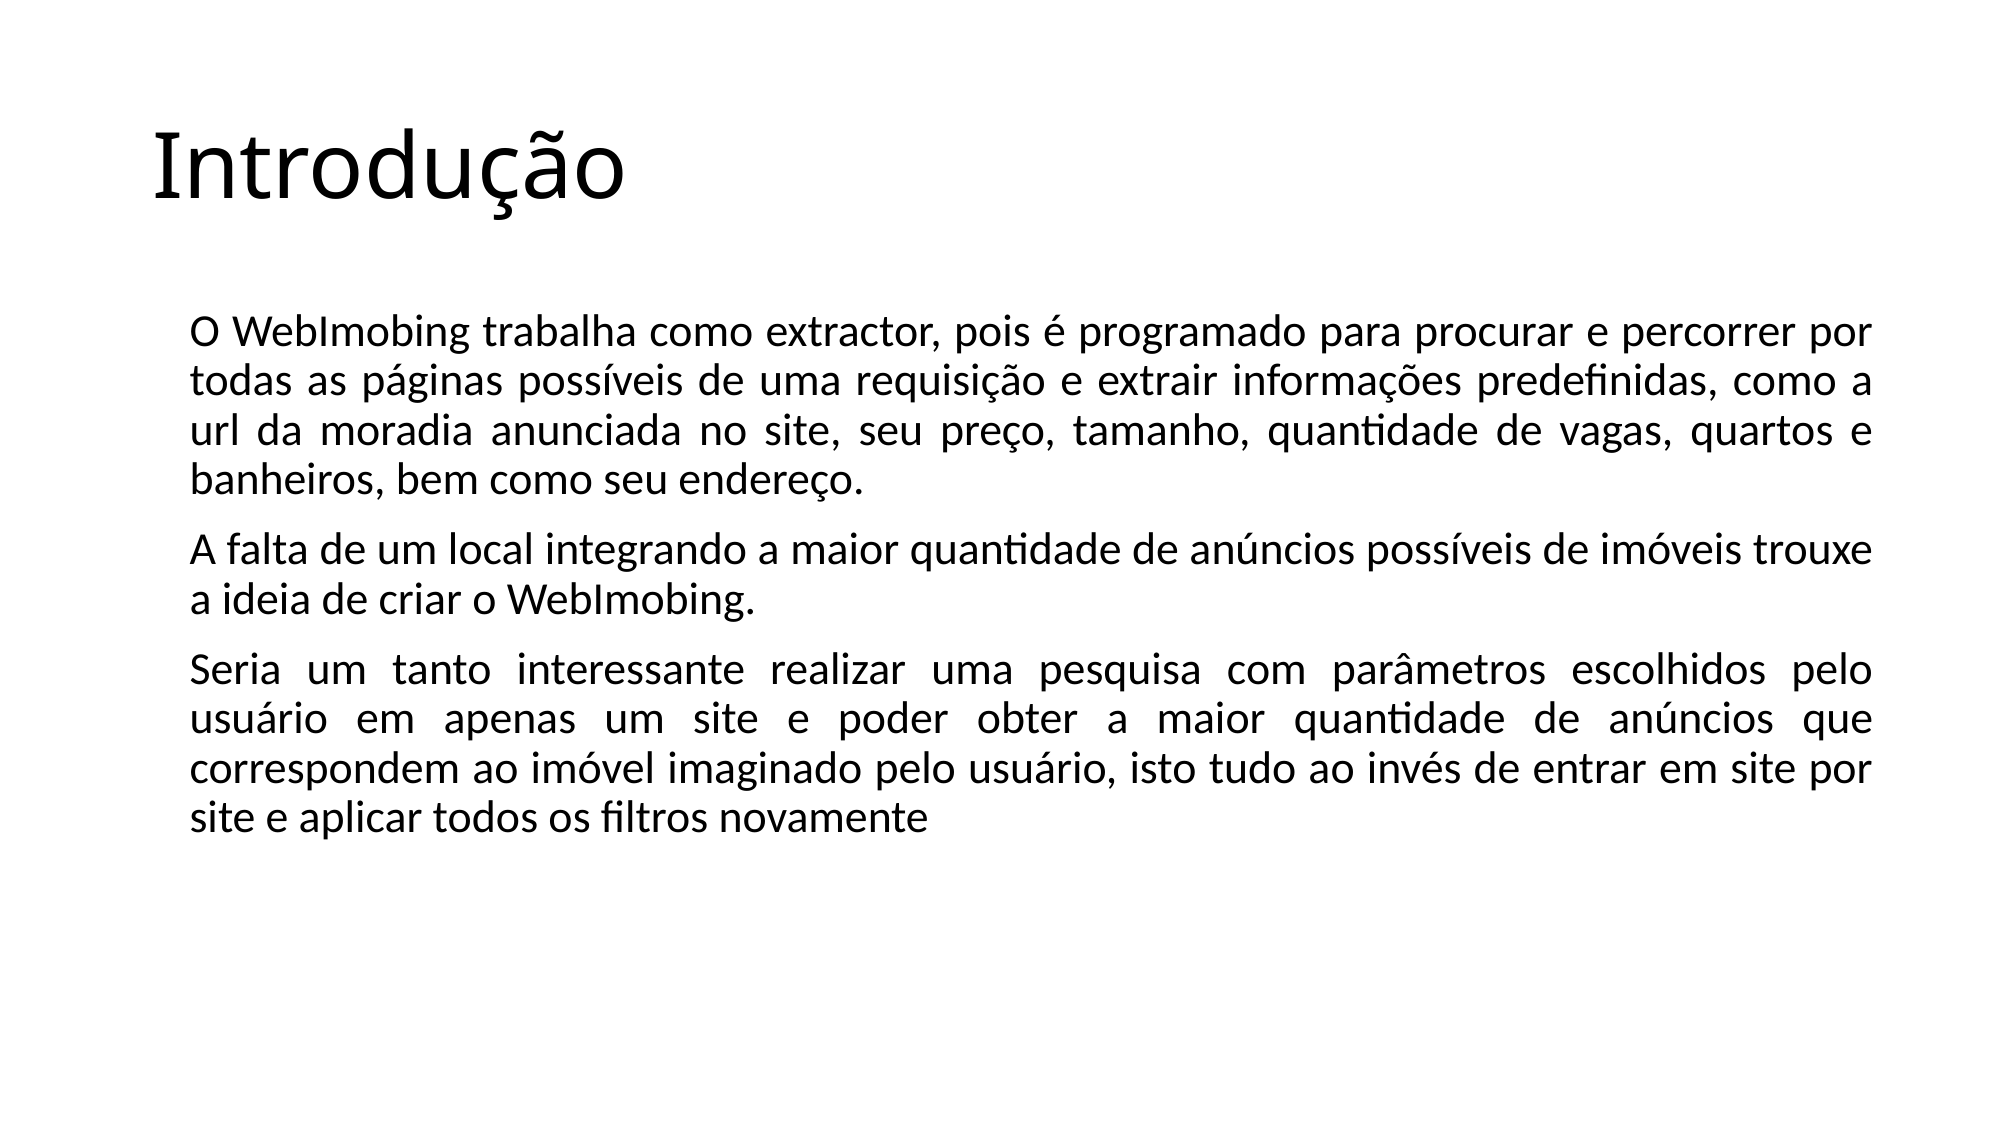

Introdução
O WebImobing trabalha como extractor, pois é programado para procurar e percorrer por todas as páginas possíveis de uma requisição e extrair informações predefinidas, como a url da moradia anunciada no site, seu preço, tamanho, quantidade de vagas, quartos e banheiros, bem como seu endereço.
A falta de um local integrando a maior quantidade de anúncios possíveis de imóveis trouxe a ideia de criar o WebImobing.
Seria um tanto interessante realizar uma pesquisa com parâmetros escolhidos pelo usuário em apenas um site e poder obter a maior quantidade de anúncios que correspondem ao imóvel imaginado pelo usuário, isto tudo ao invés de entrar em site por site e aplicar todos os filtros novamente